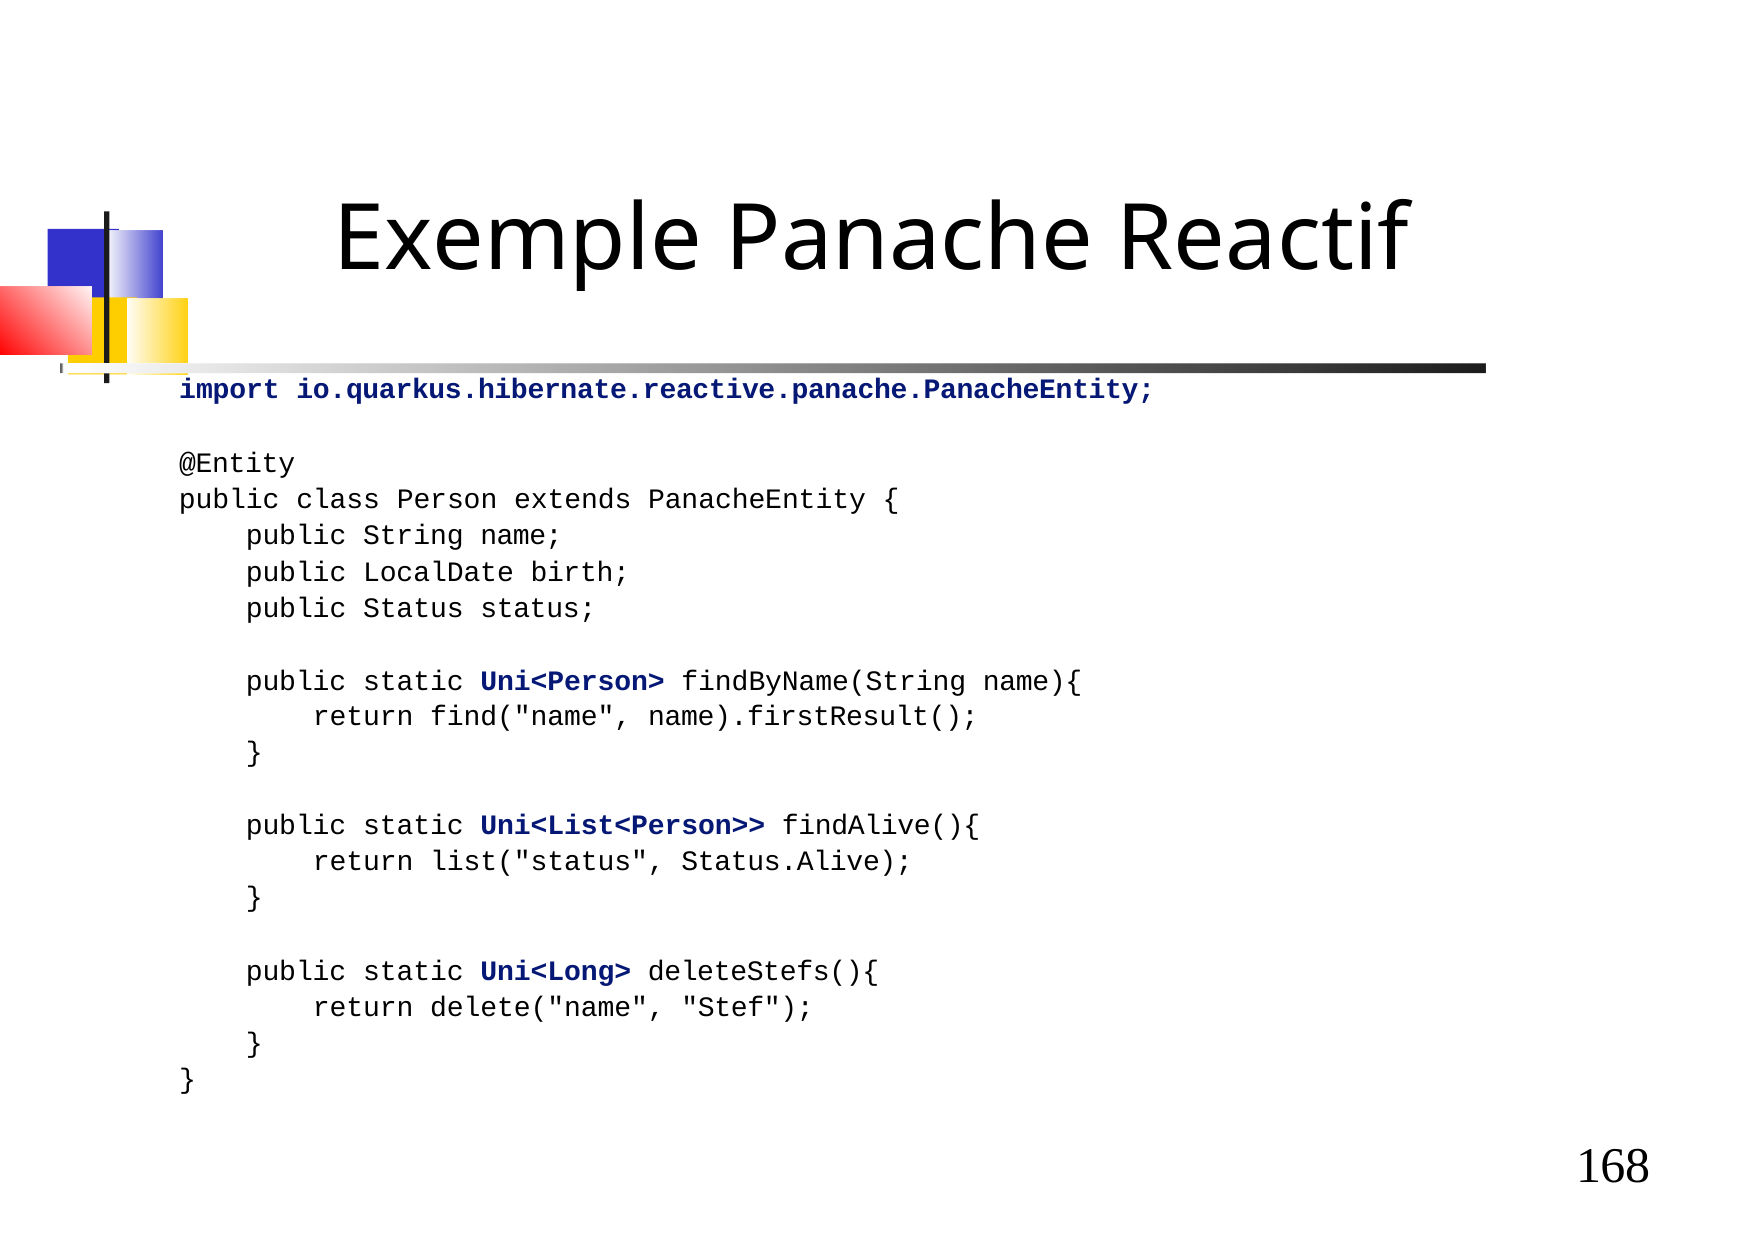

# Exemple Panache Reactif
import io.quarkus.hibernate.reactive.panache.PanacheEntity;
@Entity
public class Person extends PanacheEntity { public String name;
public LocalDate birth; public Status status;
public static Uni<Person> findByName(String name){ return find("name", name).firstResult();
}
public static Uni<List<Person>> findAlive(){ return list("status", Status.Alive);
}
public static Uni<Long> deleteStefs(){ return delete("name", "Stef");
}
}
168